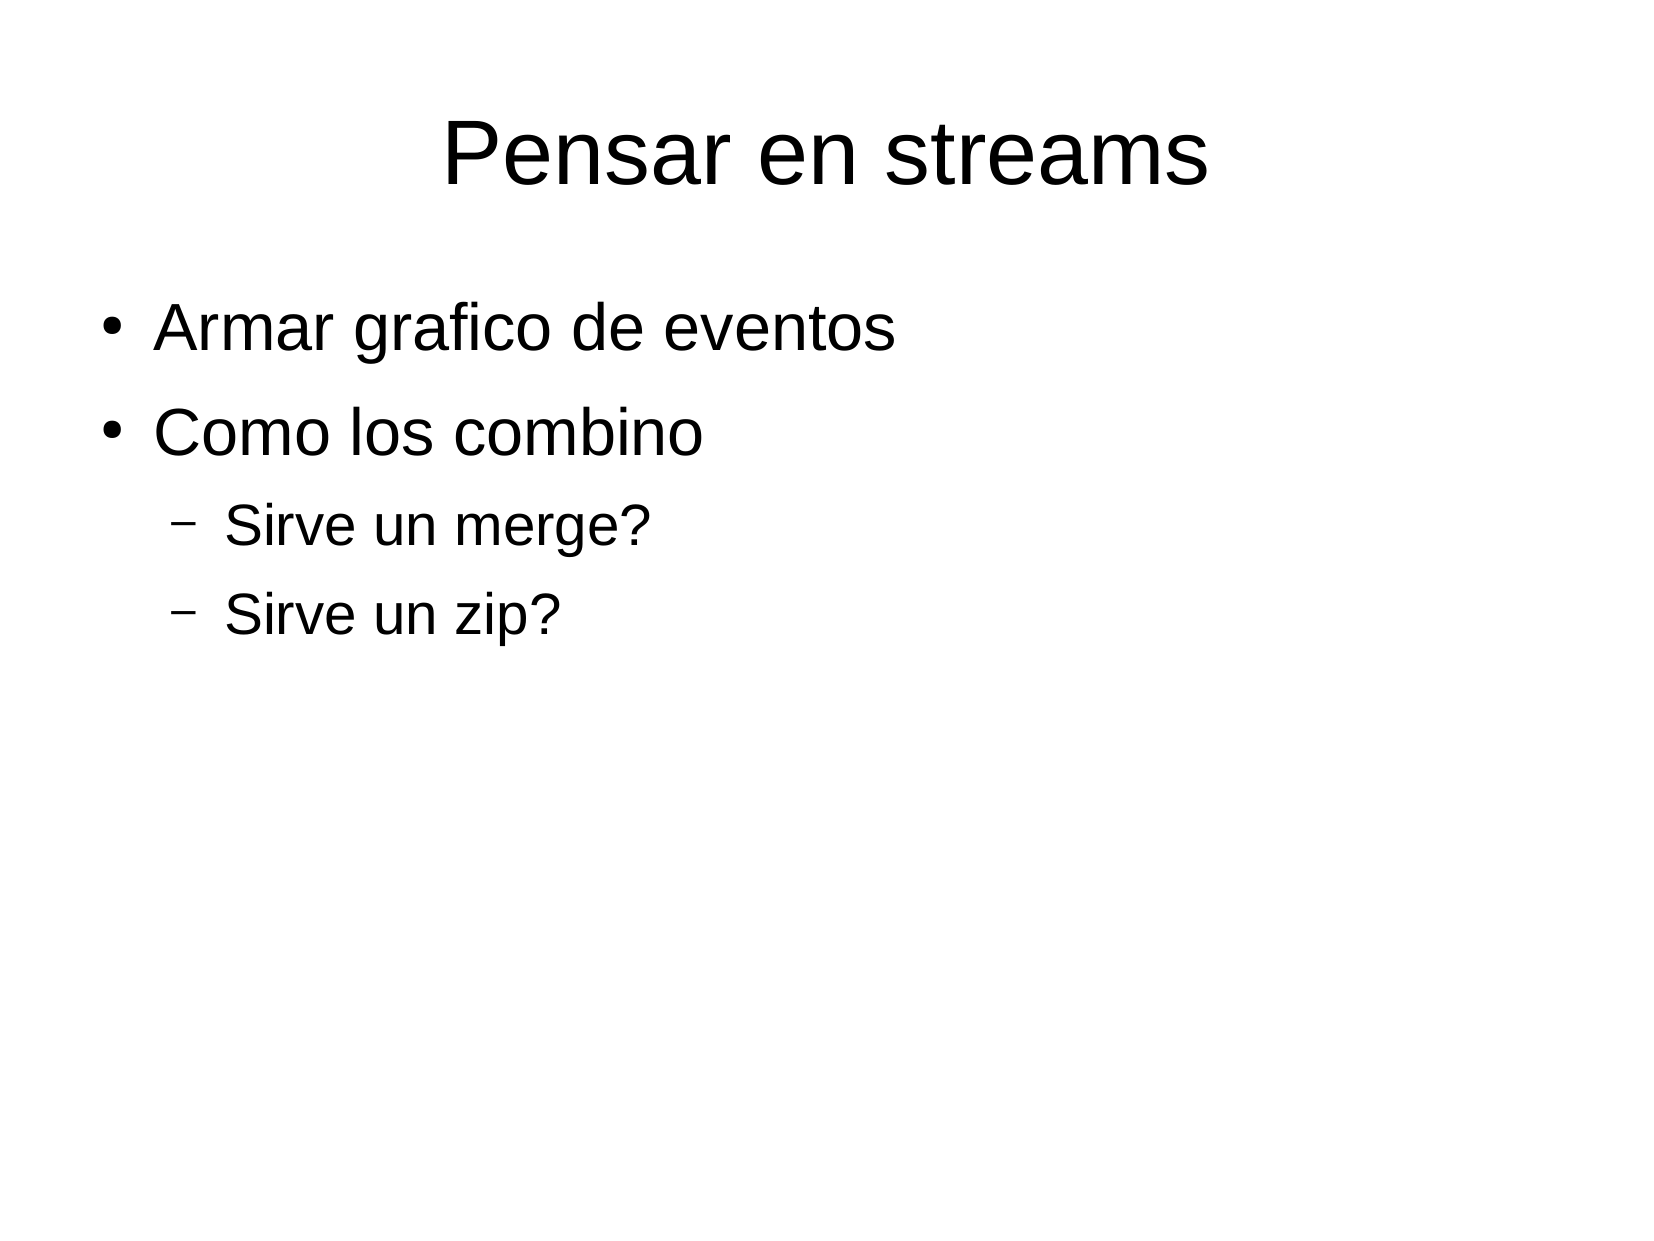

# Pensar en streams
Armar grafico de eventos
Como los combino
Sirve un merge?
Sirve un zip?